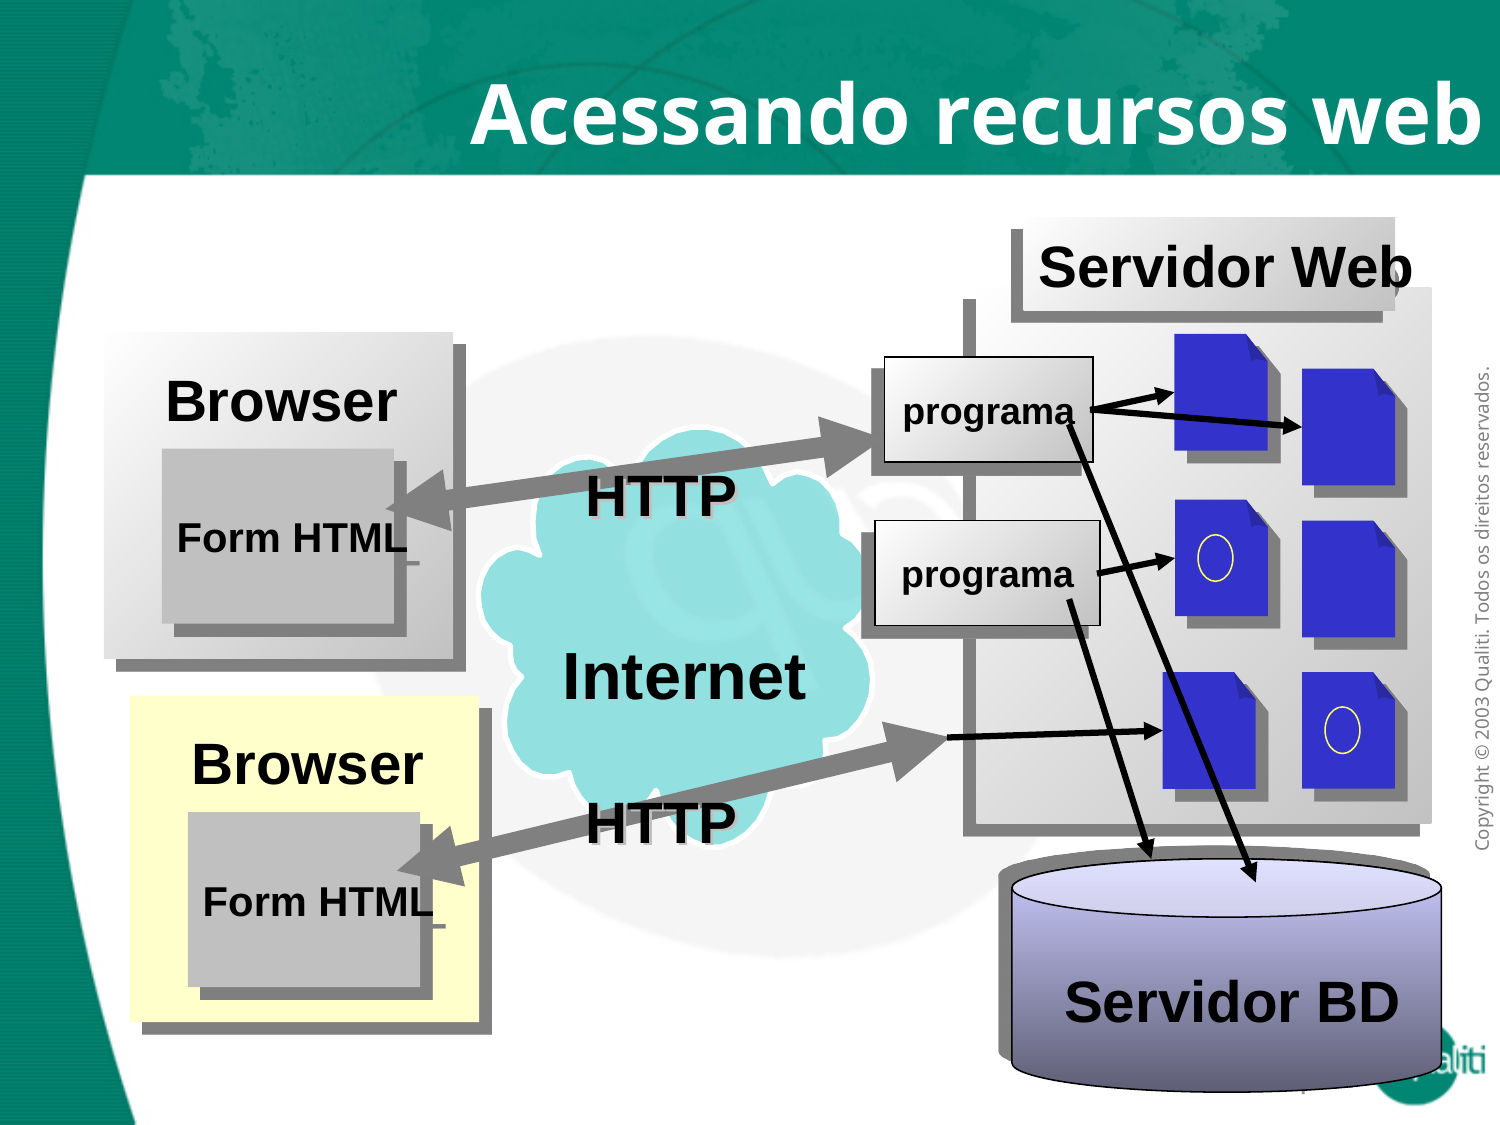

# Acessando recursos web
Servidor Web
+
Browser
programa
Form HTML
HTTP
programa
Internet
Browser
HTTP
Form HTML
Servidor BD